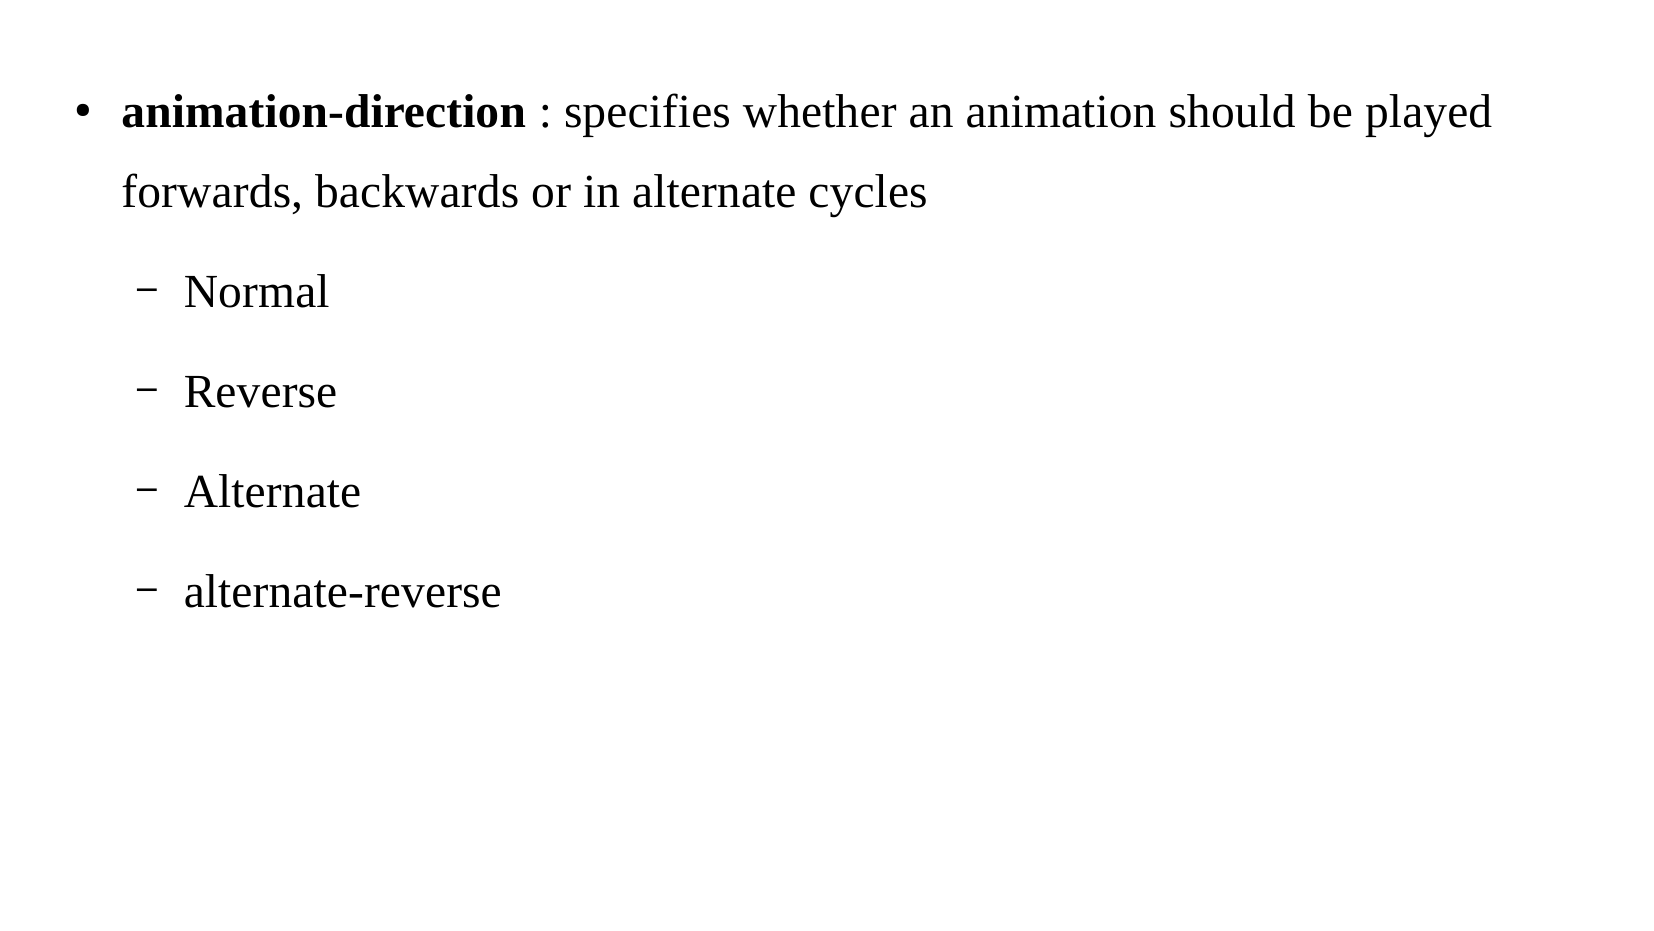

# animation-direction : specifies whether an animation should be played forwards, backwards or in alternate cycles
Normal
Reverse
Alternate
alternate-reverse